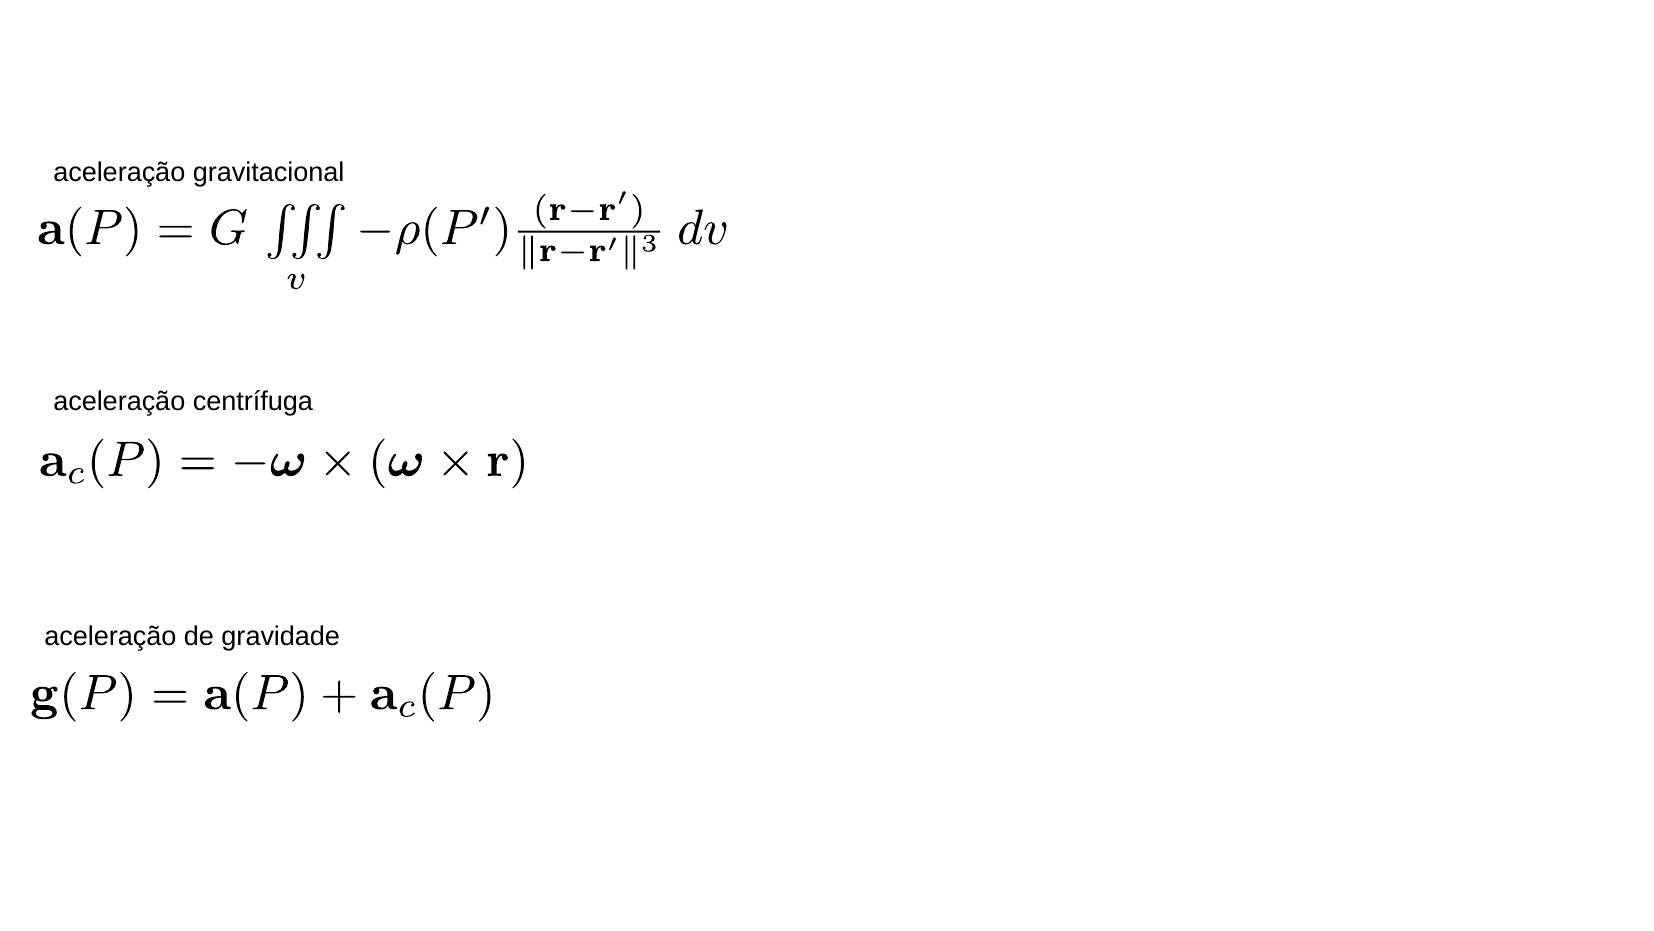

aceleração gravitacional
aceleração centrífuga
aceleração de gravidade